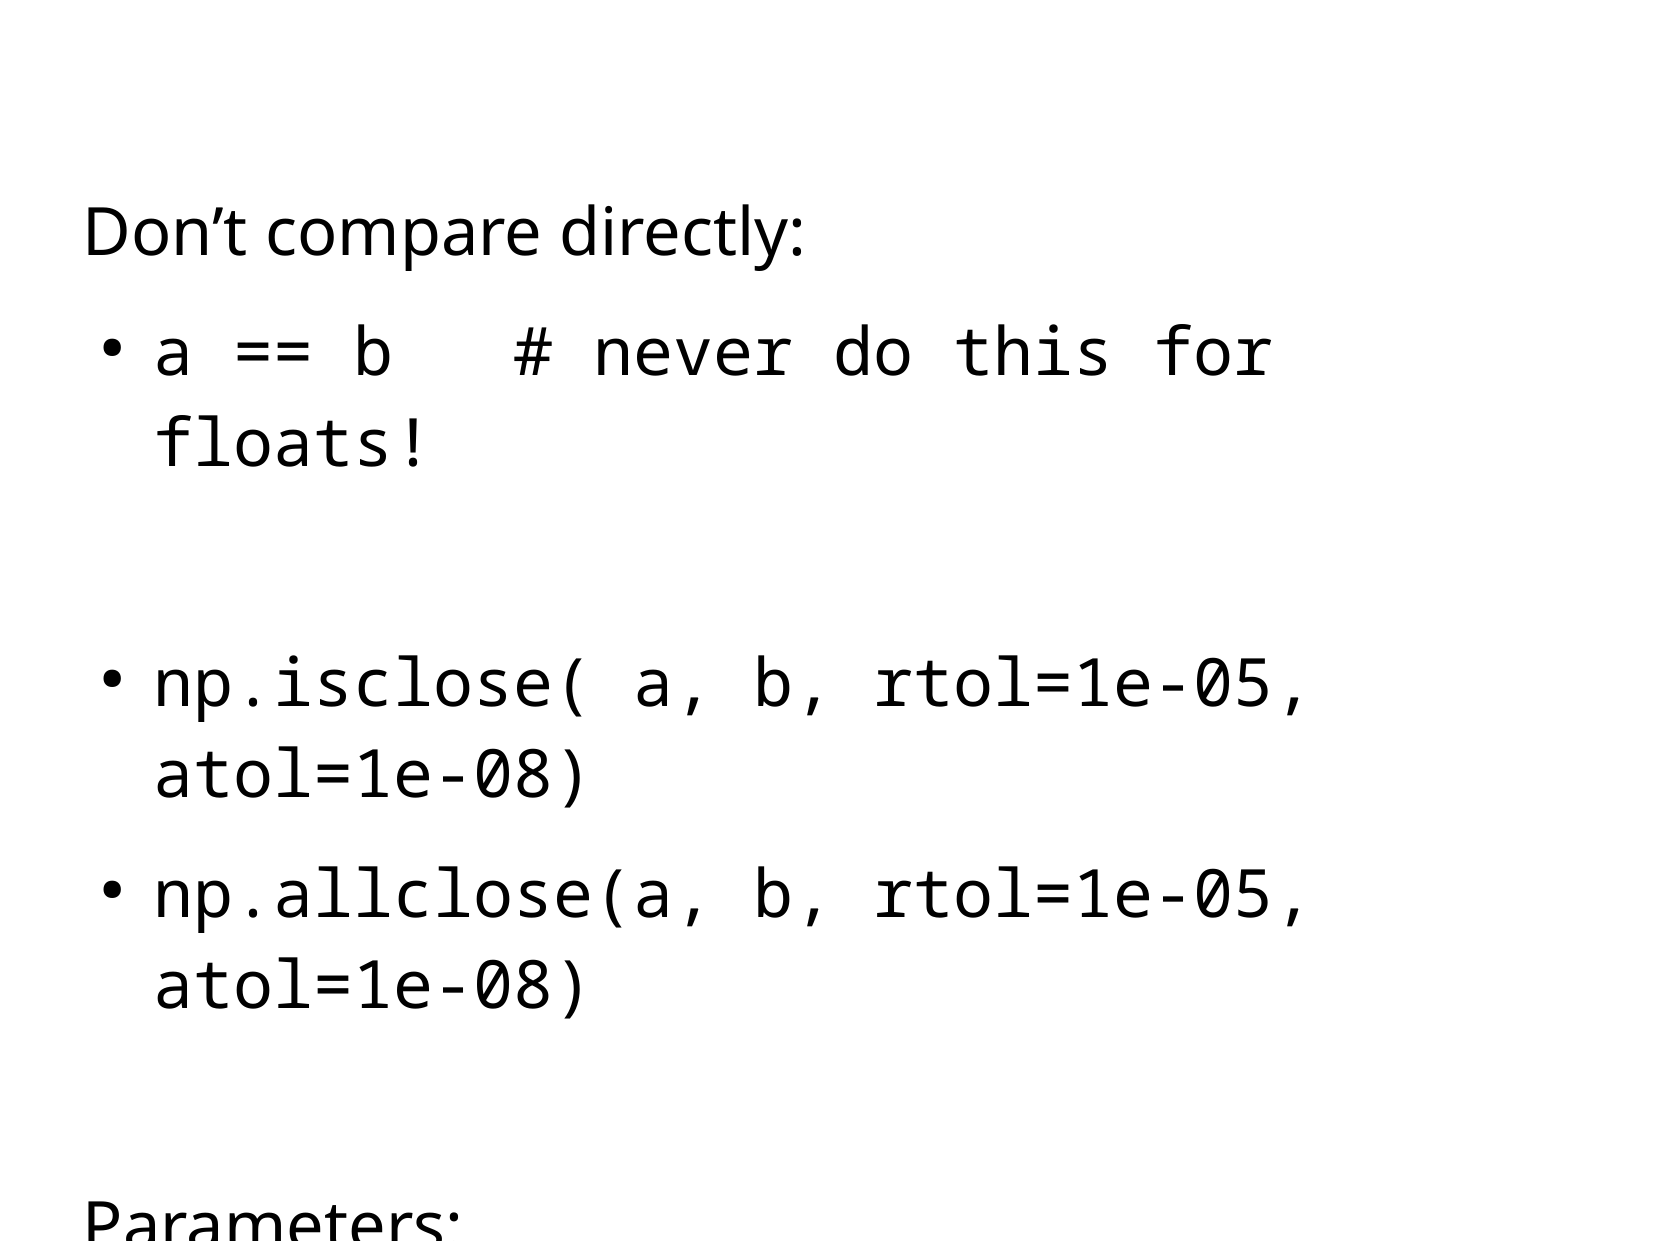

# Don’t compare directly:
a == b # never do this for floats!
np.isclose( a, b, rtol=1e-05, atol=1e-08)
np.allclose(a, b, rtol=1e-05, atol=1e-08)
Parameters:
rtol # relative tolerance (w/i percent)
atol # absolute tolerance